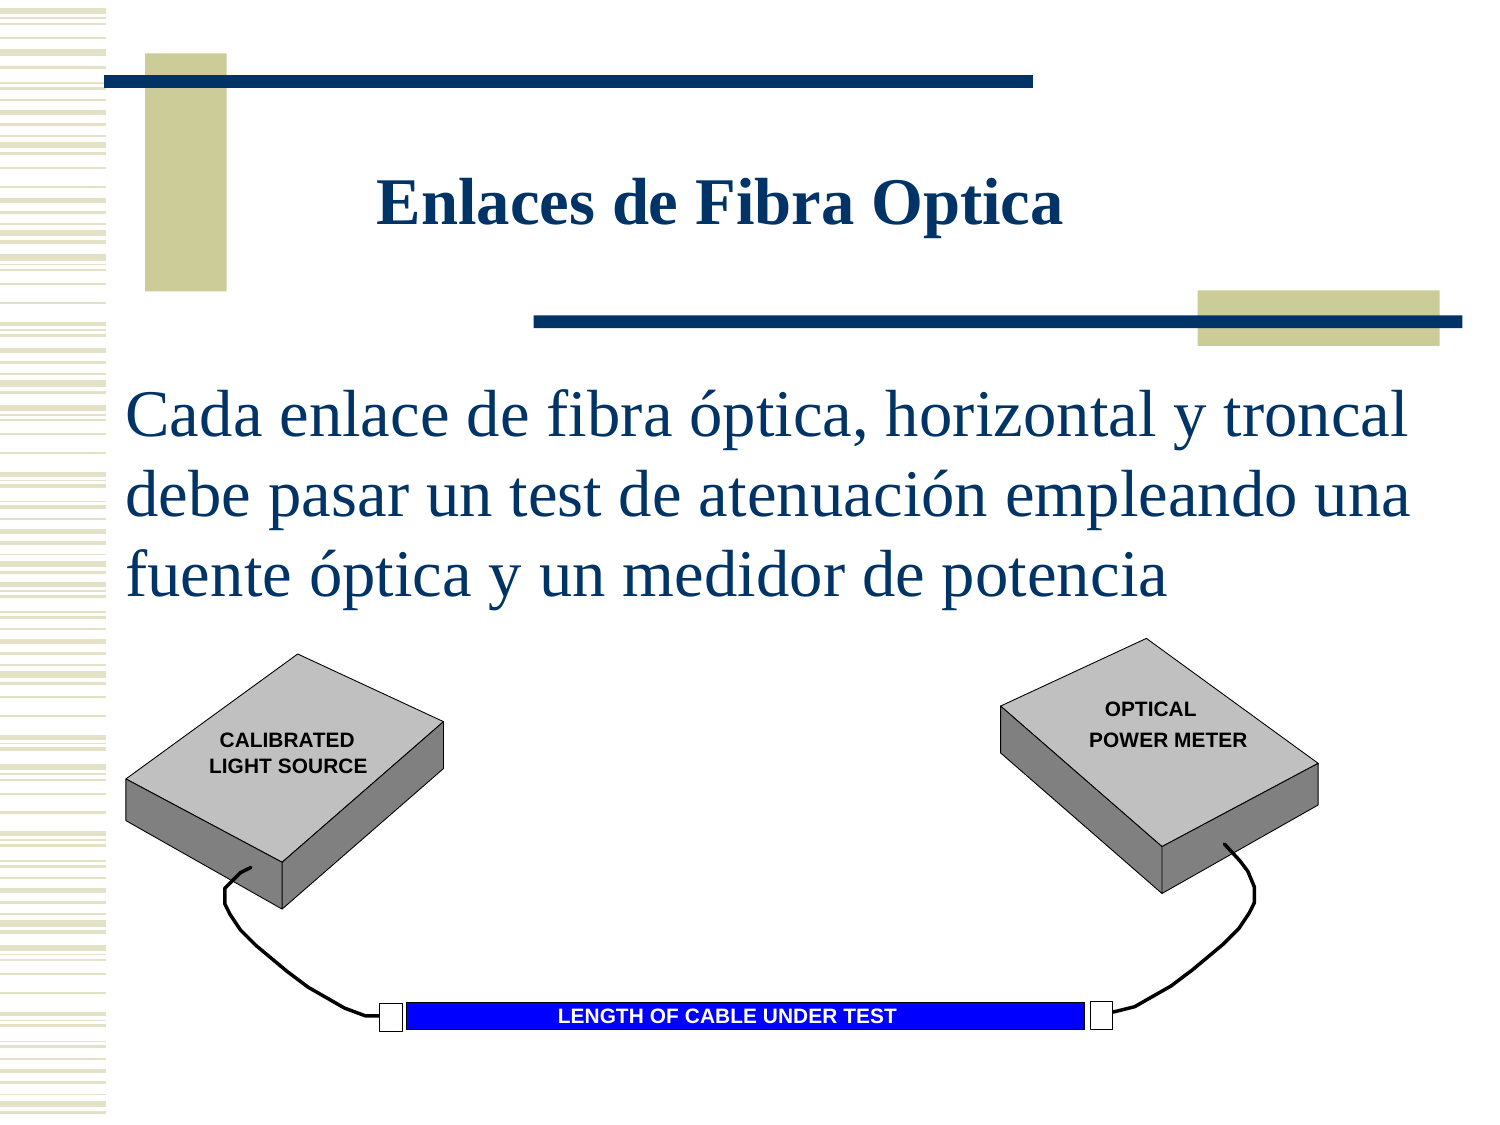

Enlaces de Fibra Optica
Cada enlace de fibra óptica, horizontal y troncal
debe pasar un test de atenuación empleando una
fuente óptica y un medidor de potencia